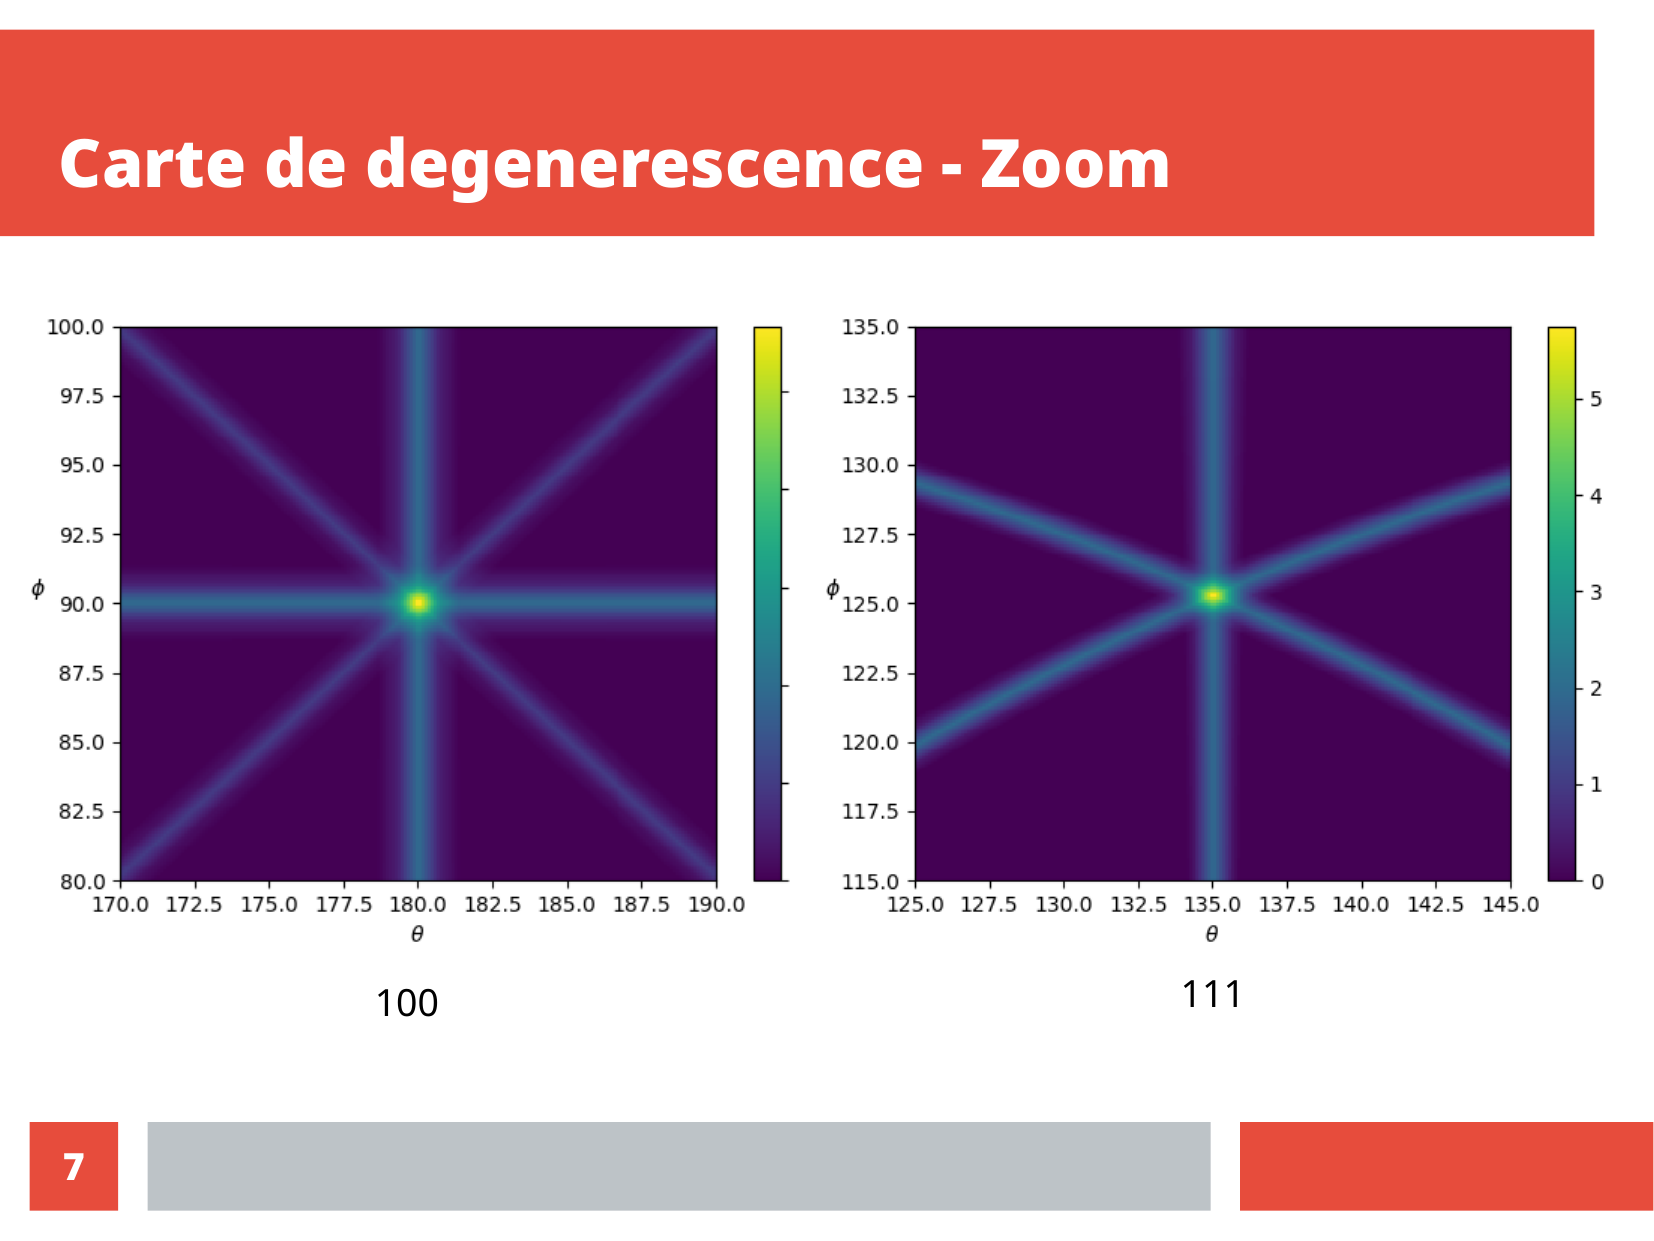

# Carte de degenerescence - Zoom
111
100
7